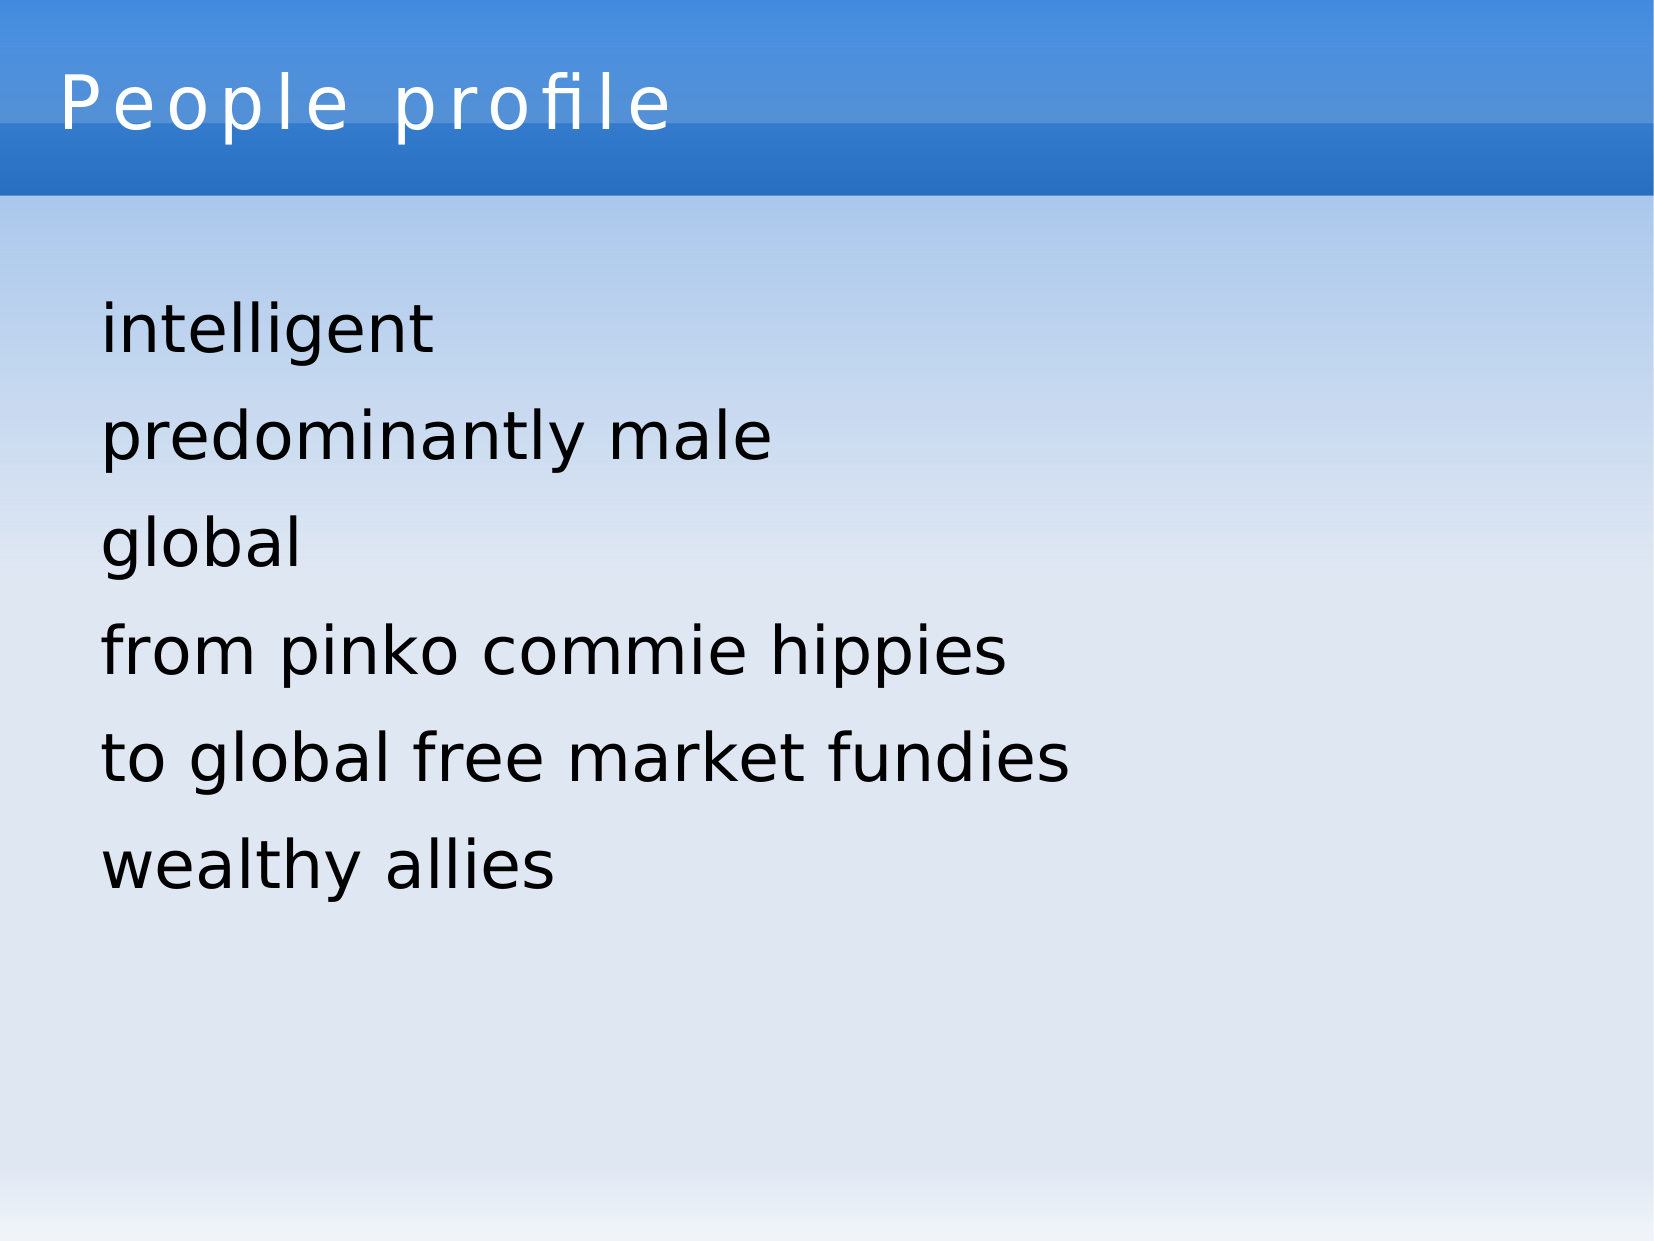

# People profile
intelligent
predominantly male
global
from pinko commie hippies
to global free market fundies
wealthy allies